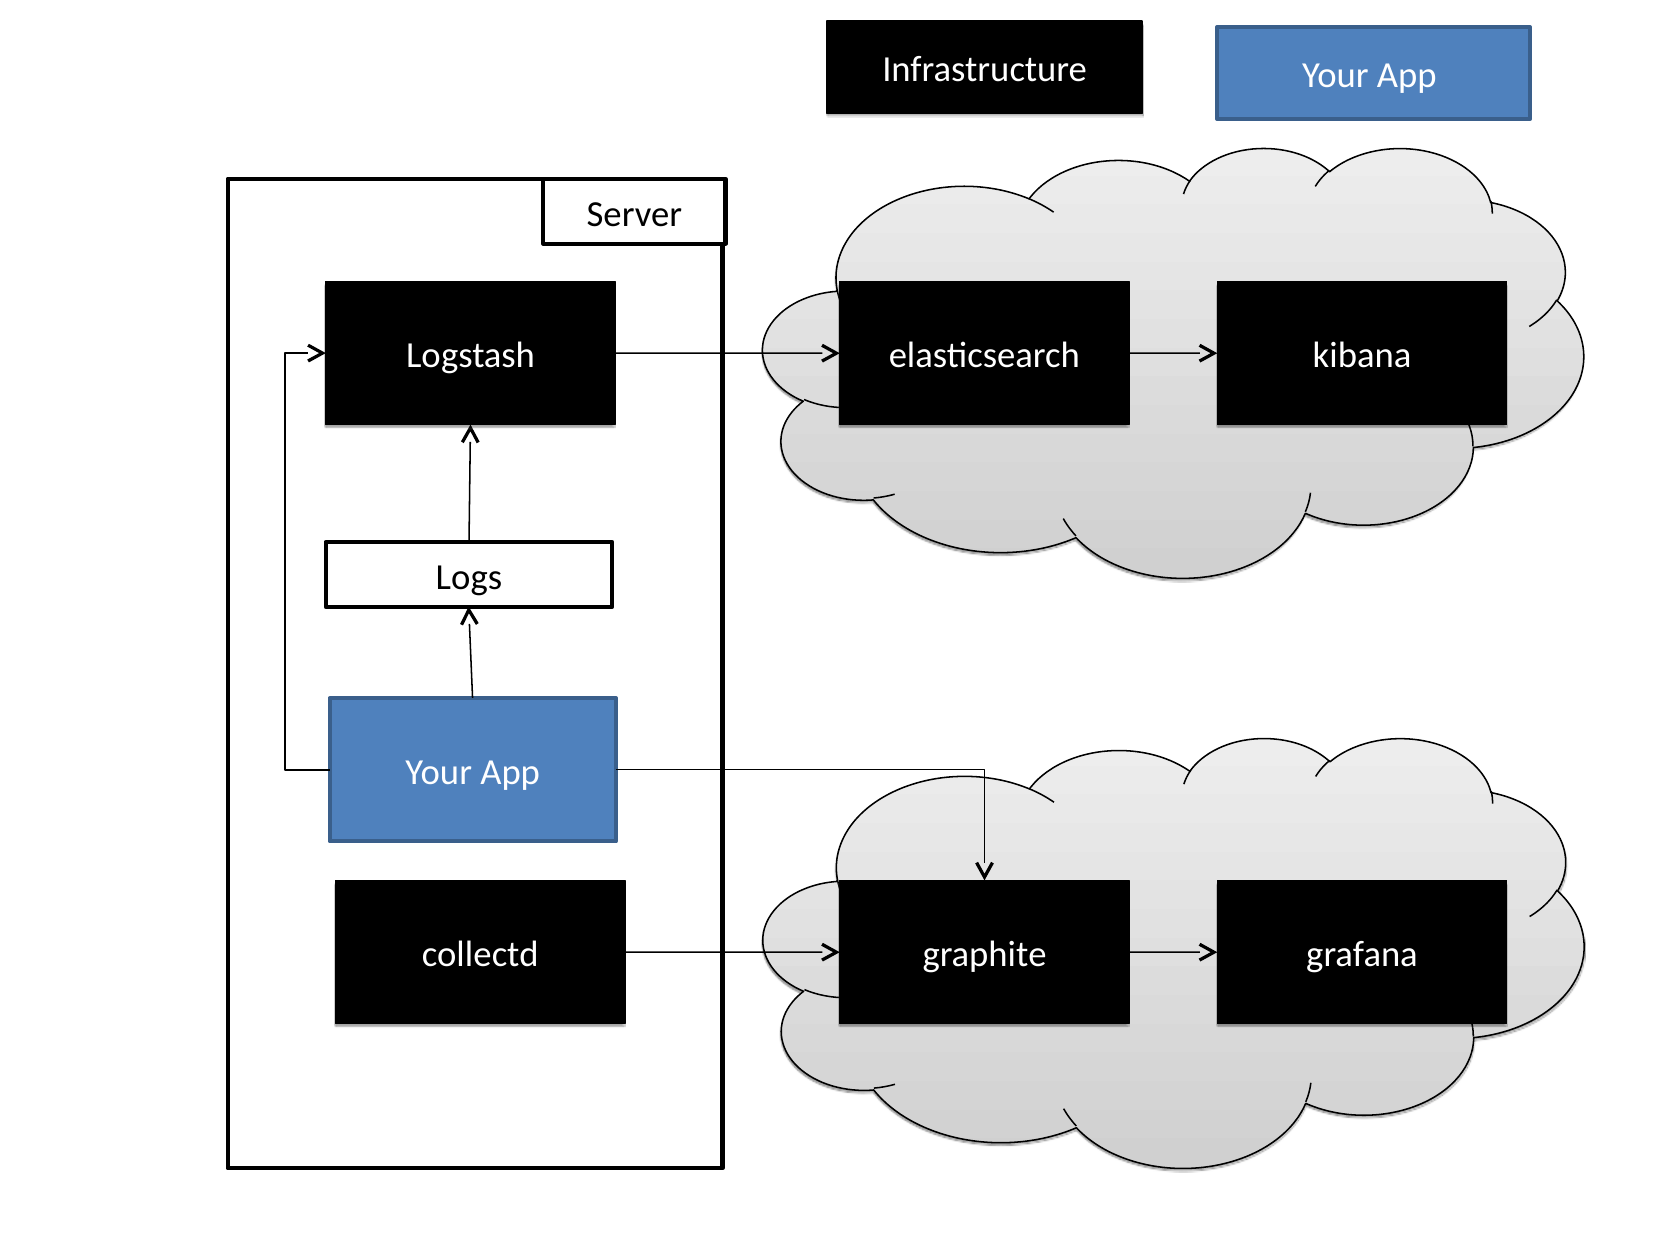

Infrastructure
Your App
Server
Logstash
elasticsearch
kibana
Logs
Your App
collectd
graphite
grafana